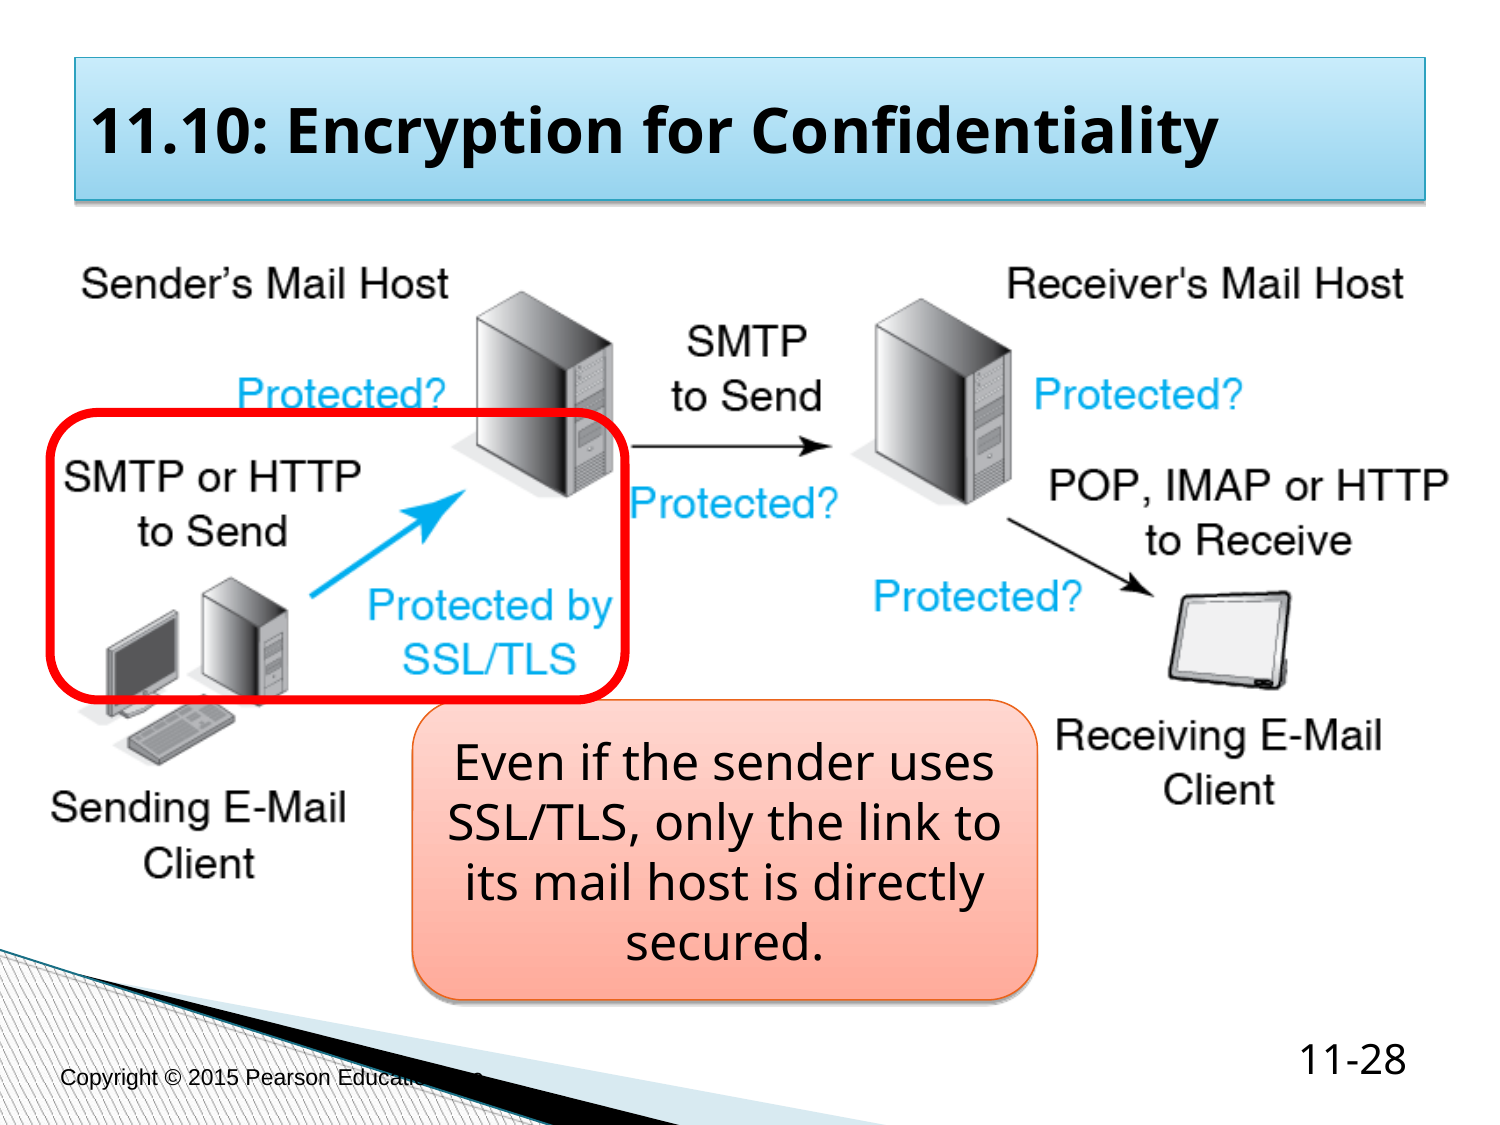

# 11.10: Encryption for Confidentiality
Even if the sender uses SSL/TLS, only the link to its mail host is directly secured.
Copyright © 2015 Pearson Education, Inc.